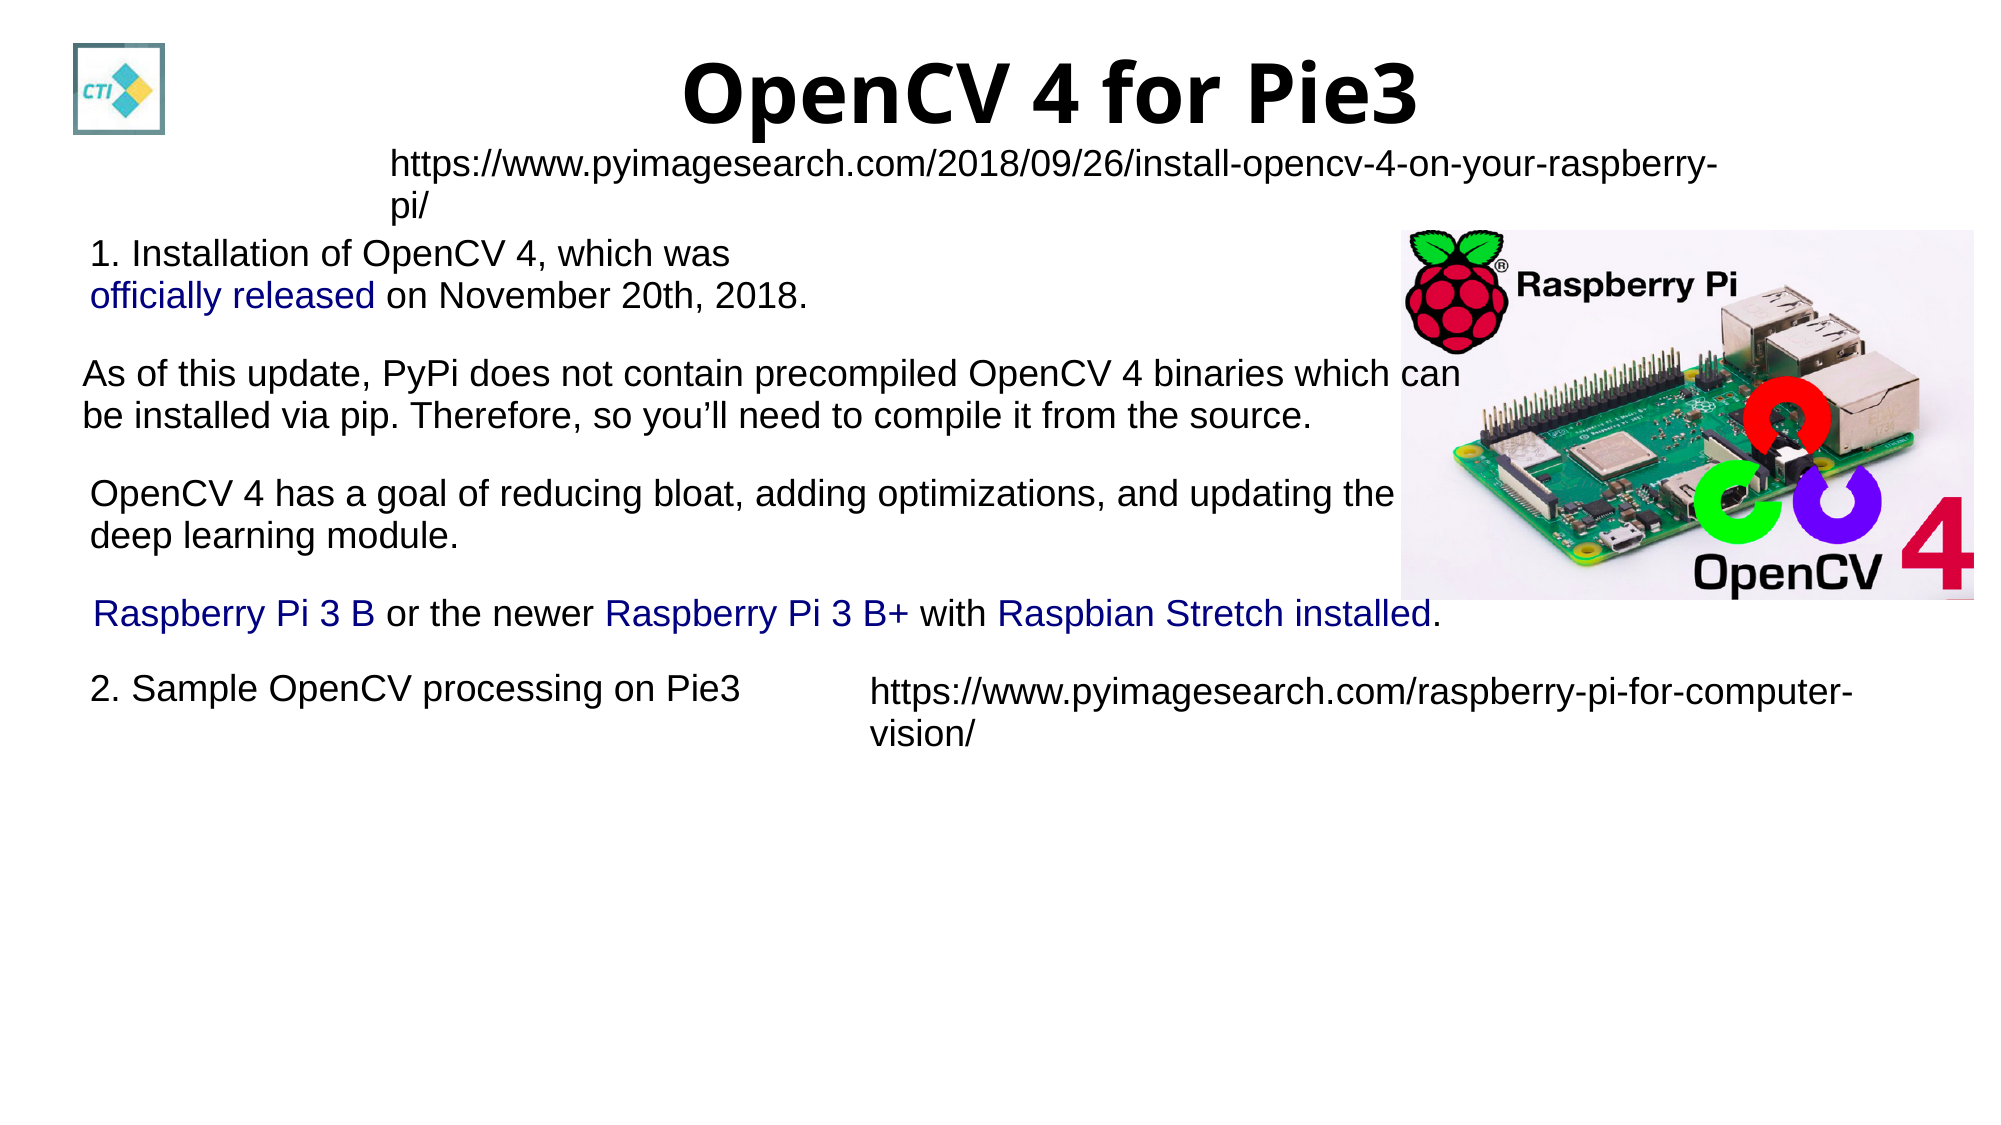

# OpenCV 4 for Pie3
https://www.pyimagesearch.com/2018/09/26/install-opencv-4-on-your-raspberry-pi/
1. Installation of OpenCV 4, which was officially released on November 20th, 2018.
As of this update, PyPi does not contain precompiled OpenCV 4 binaries which can be installed via pip. Therefore, so you’ll need to compile it from the source.
OpenCV 4 has a goal of reducing bloat, adding optimizations, and updating the deep learning module.
Raspberry Pi 3 B or the newer Raspberry Pi 3 B+ with Raspbian Stretch installed.
2. Sample OpenCV processing on Pie3
https://www.pyimagesearch.com/raspberry-pi-for-computer-vision/